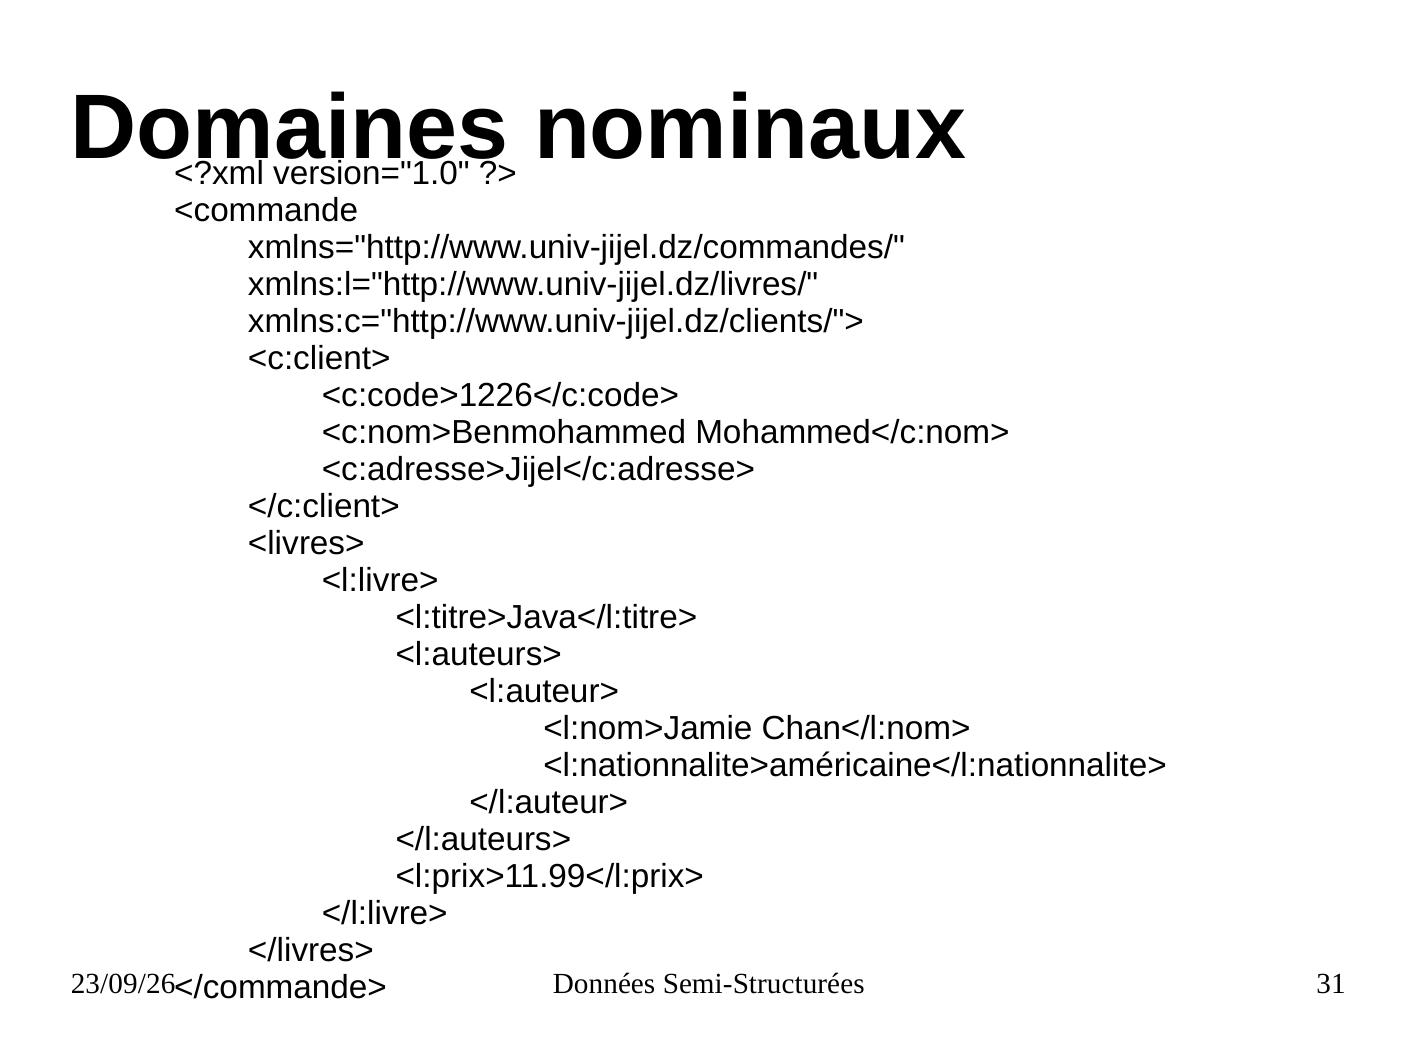

# Domaines nominaux
<?xml version="1.0" ?>
<commande
	xmlns="http://www.univ-jijel.dz/commandes/"
	xmlns:l="http://www.univ-jijel.dz/livres/"
	xmlns:c="http://www.univ-jijel.dz/clients/">
	<c:client>
		<c:code>1226</c:code>
		<c:nom>Benmohammed Mohammed</c:nom>
		<c:adresse>Jijel</c:adresse>
	</c:client>
	<livres>
		<l:livre>
			<l:titre>Java</l:titre>
			<l:auteurs>
				<l:auteur>
					<l:nom>Jamie Chan</l:nom>
					<l:nationnalite>américaine</l:nationnalite>
				</l:auteur>
			</l:auteurs>
			<l:prix>11.99</l:prix>
		</l:livre>
	</livres>
</commande>
Données Semi-Structurées
31